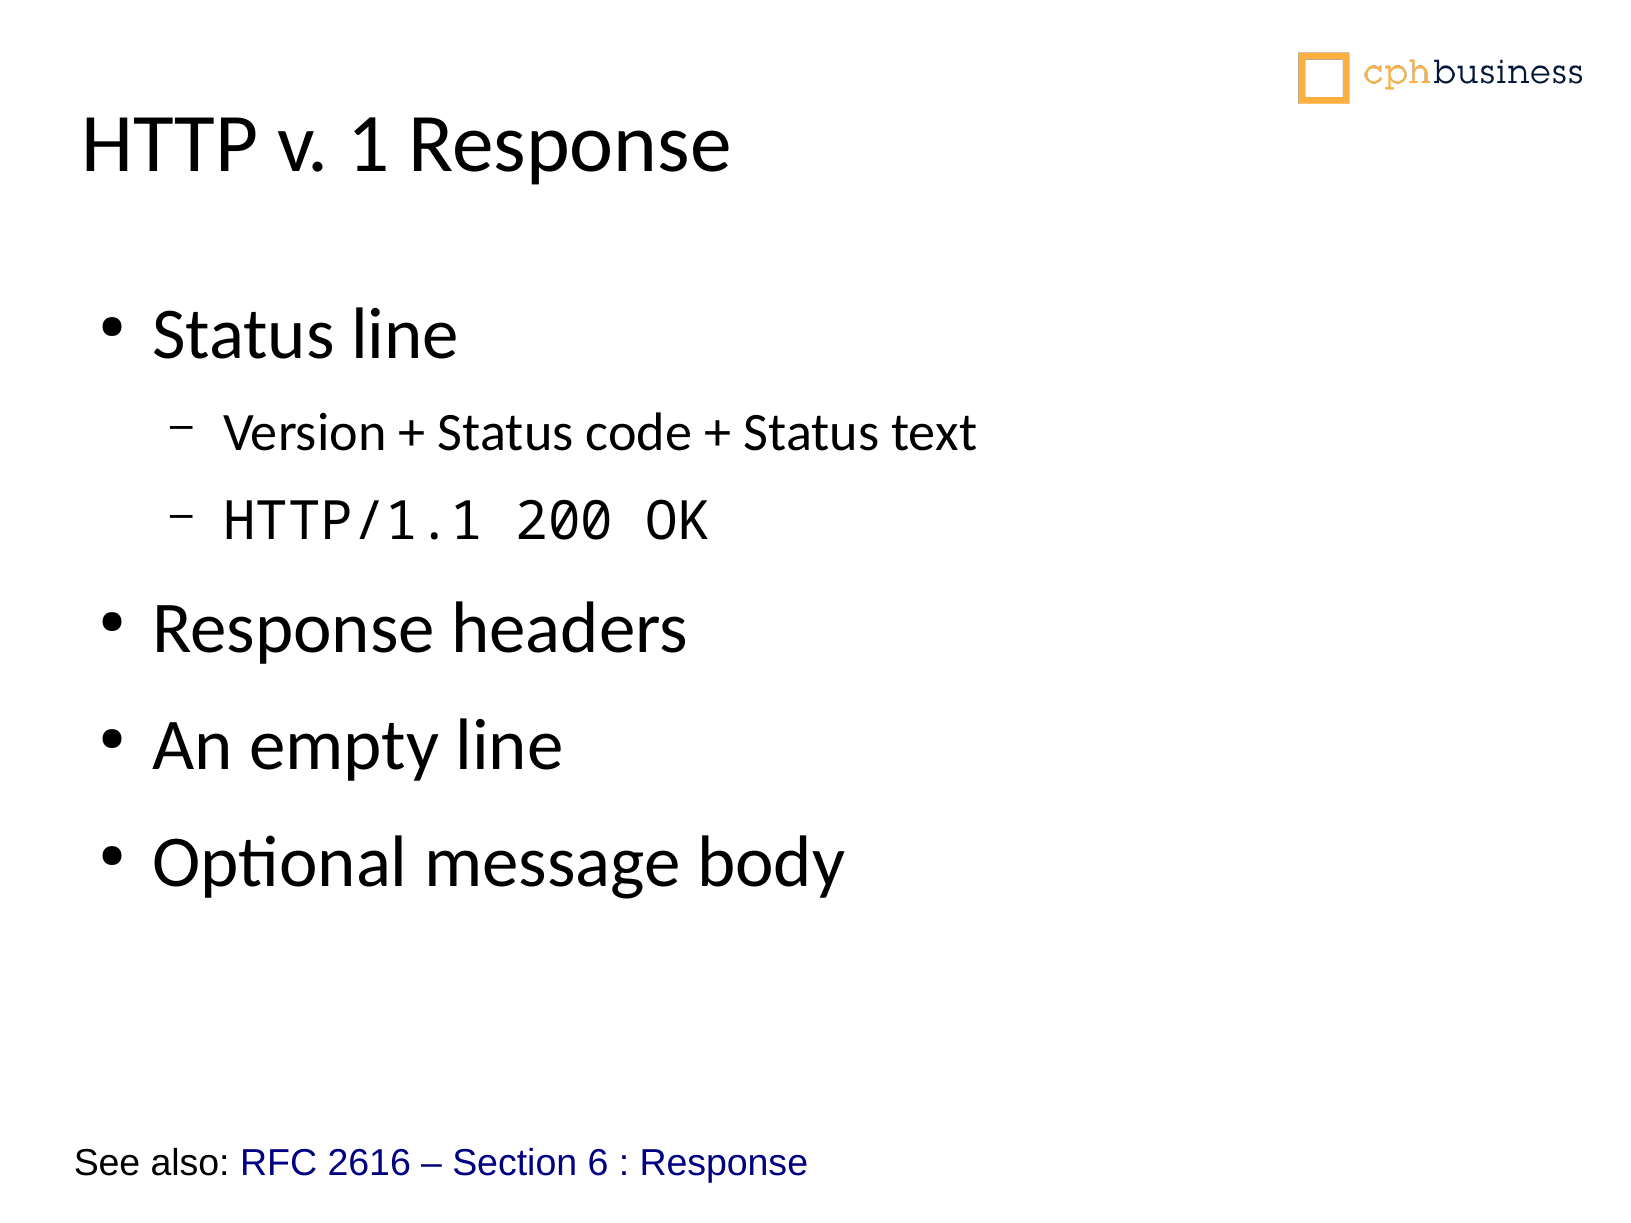

HTTP v. 1 Response
# Status line
Version + Status code + Status text
HTTP/1.1 200 OK
Response headers
An empty line
Optional message body
See also: RFC 2616 – Section 6 : Response